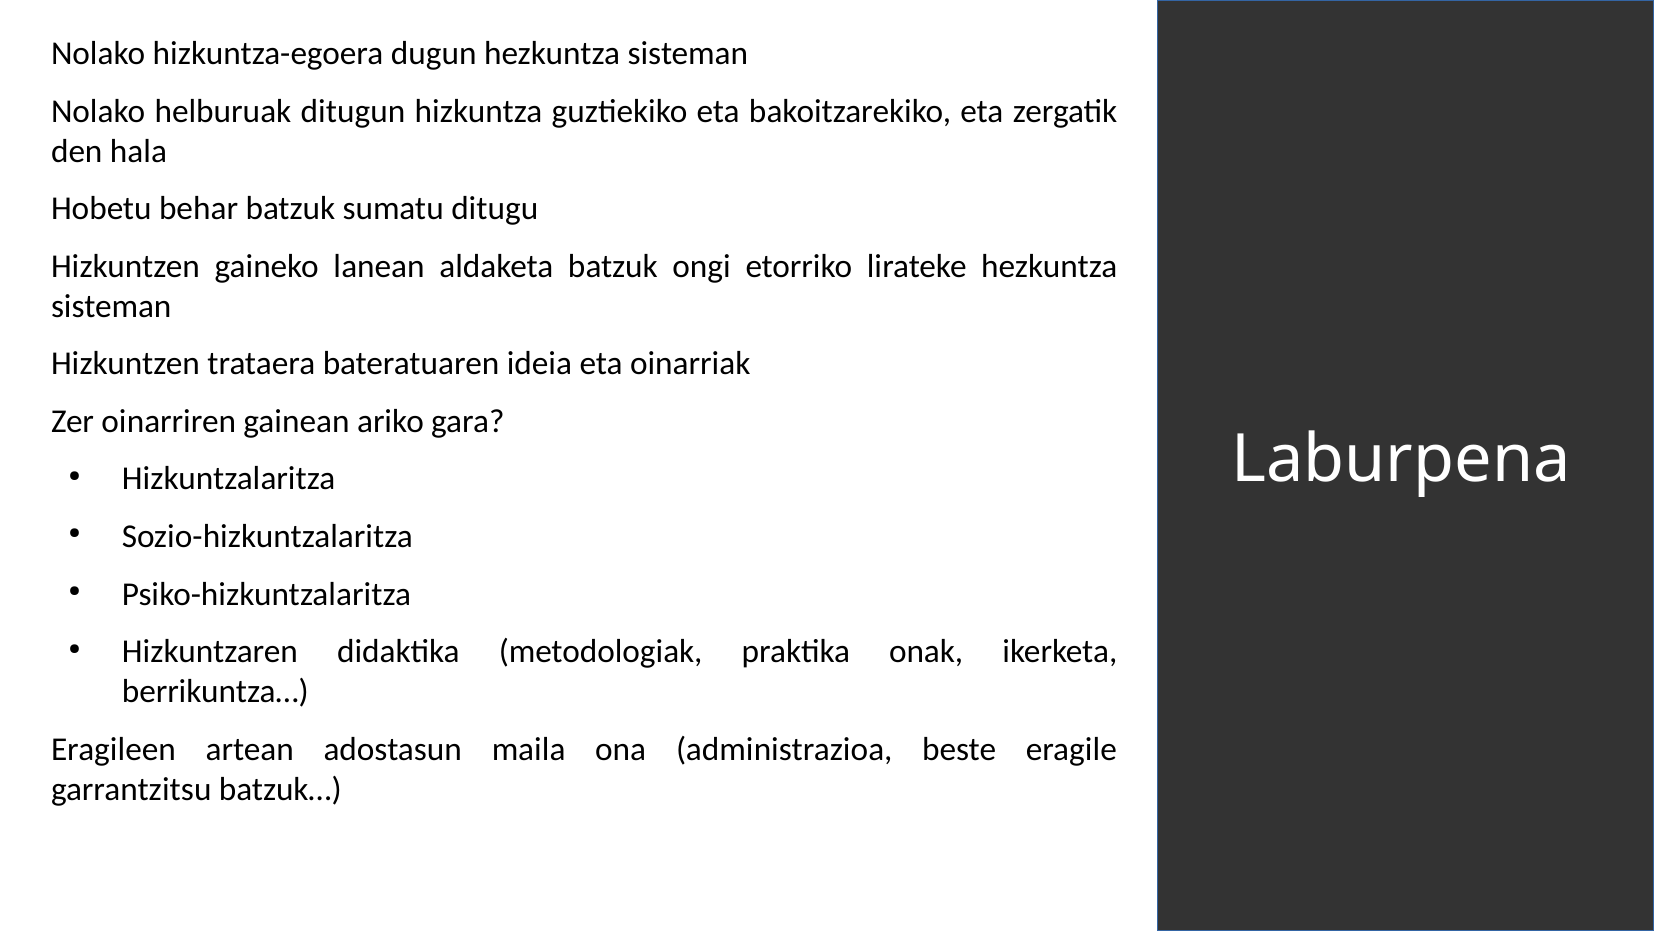

# Nolako hizkuntza-egoera dugun hezkuntza sisteman
Nolako helburuak ditugun hizkuntza guztiekiko eta bakoitzarekiko, eta zergatik den hala
Hobetu behar batzuk sumatu ditugu
Hizkuntzen gaineko lanean aldaketa batzuk ongi etorriko lirateke hezkuntza sisteman
Hizkuntzen trataera bateratuaren ideia eta oinarriak
Zer oinarriren gainean ariko gara?
Hizkuntzalaritza
Sozio-hizkuntzalaritza
Psiko-hizkuntzalaritza
Hizkuntzaren didaktika (metodologiak, praktika onak, ikerketa, berrikuntza…)
Eragileen artean adostasun maila ona (administrazioa, beste eragile garrantzitsu batzuk…)
Laburpena